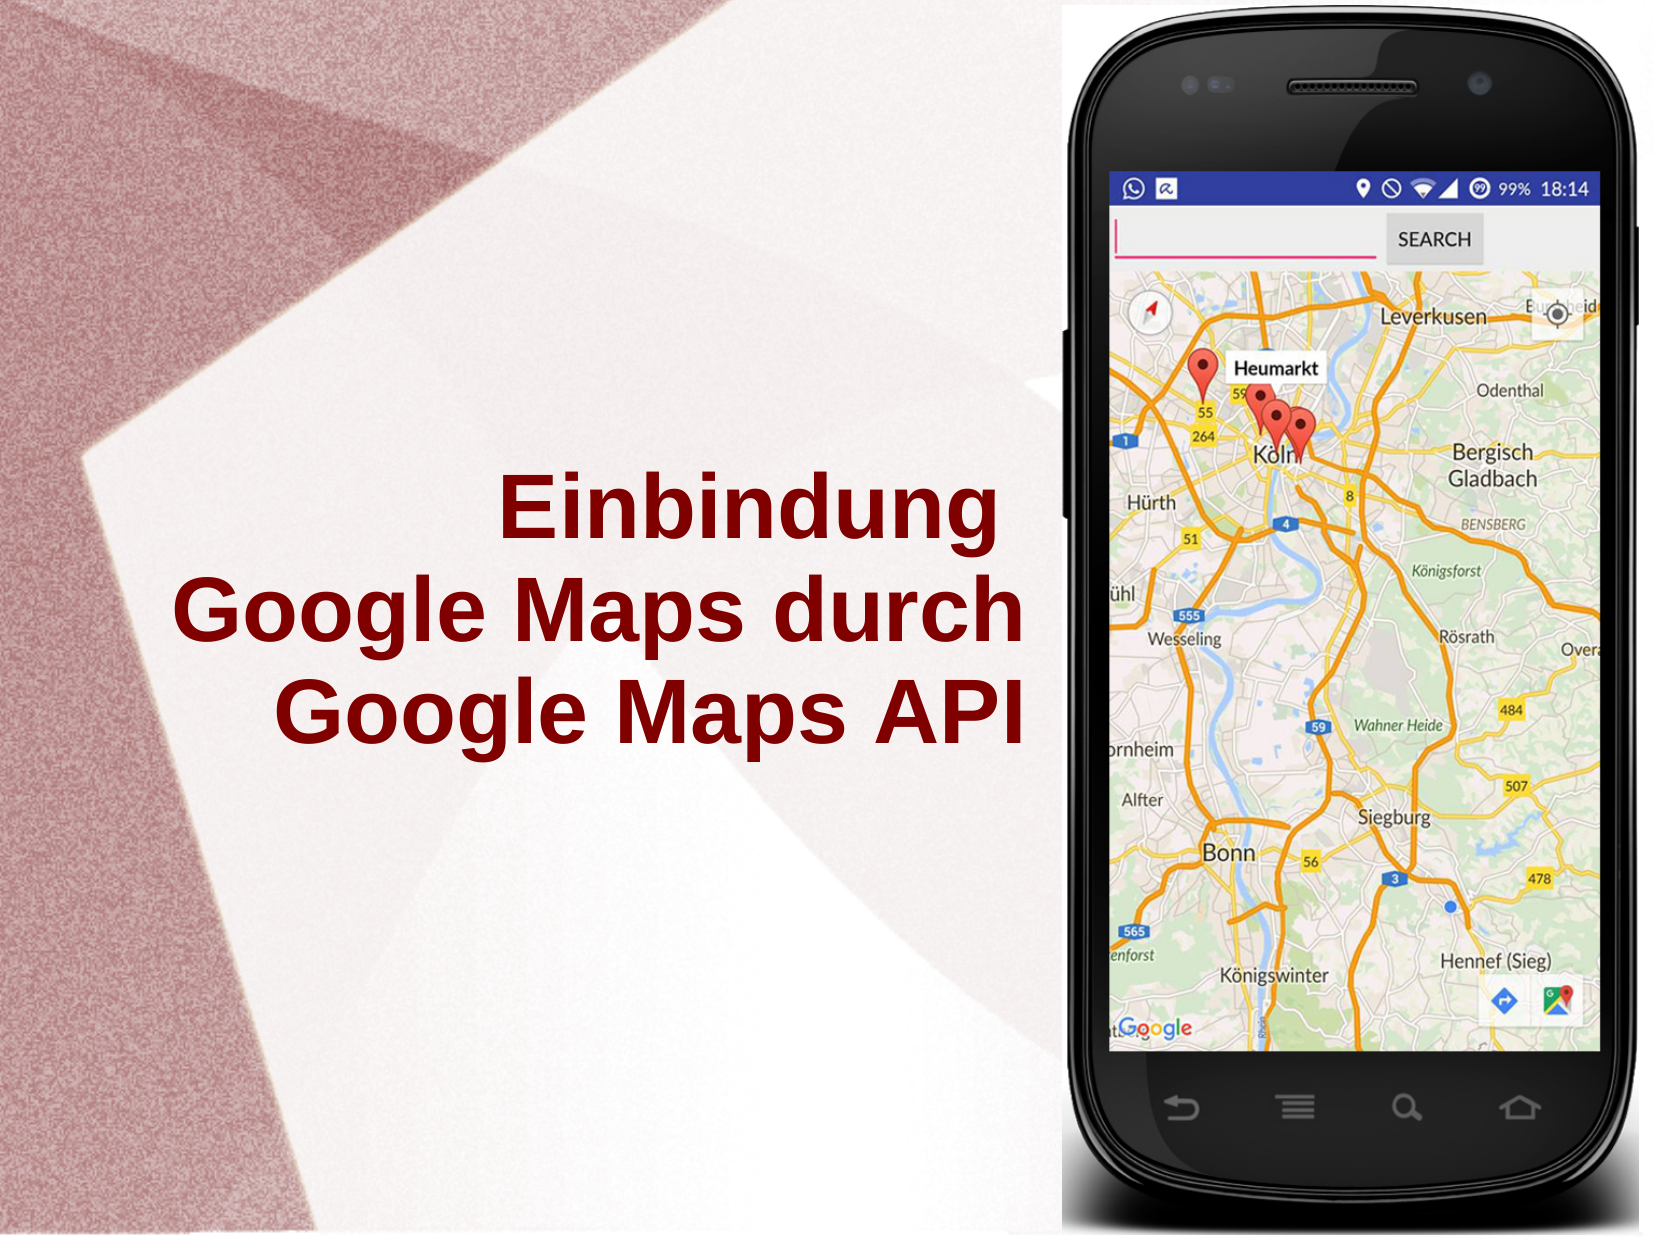

# Einbindung Google Maps durch Google Maps API